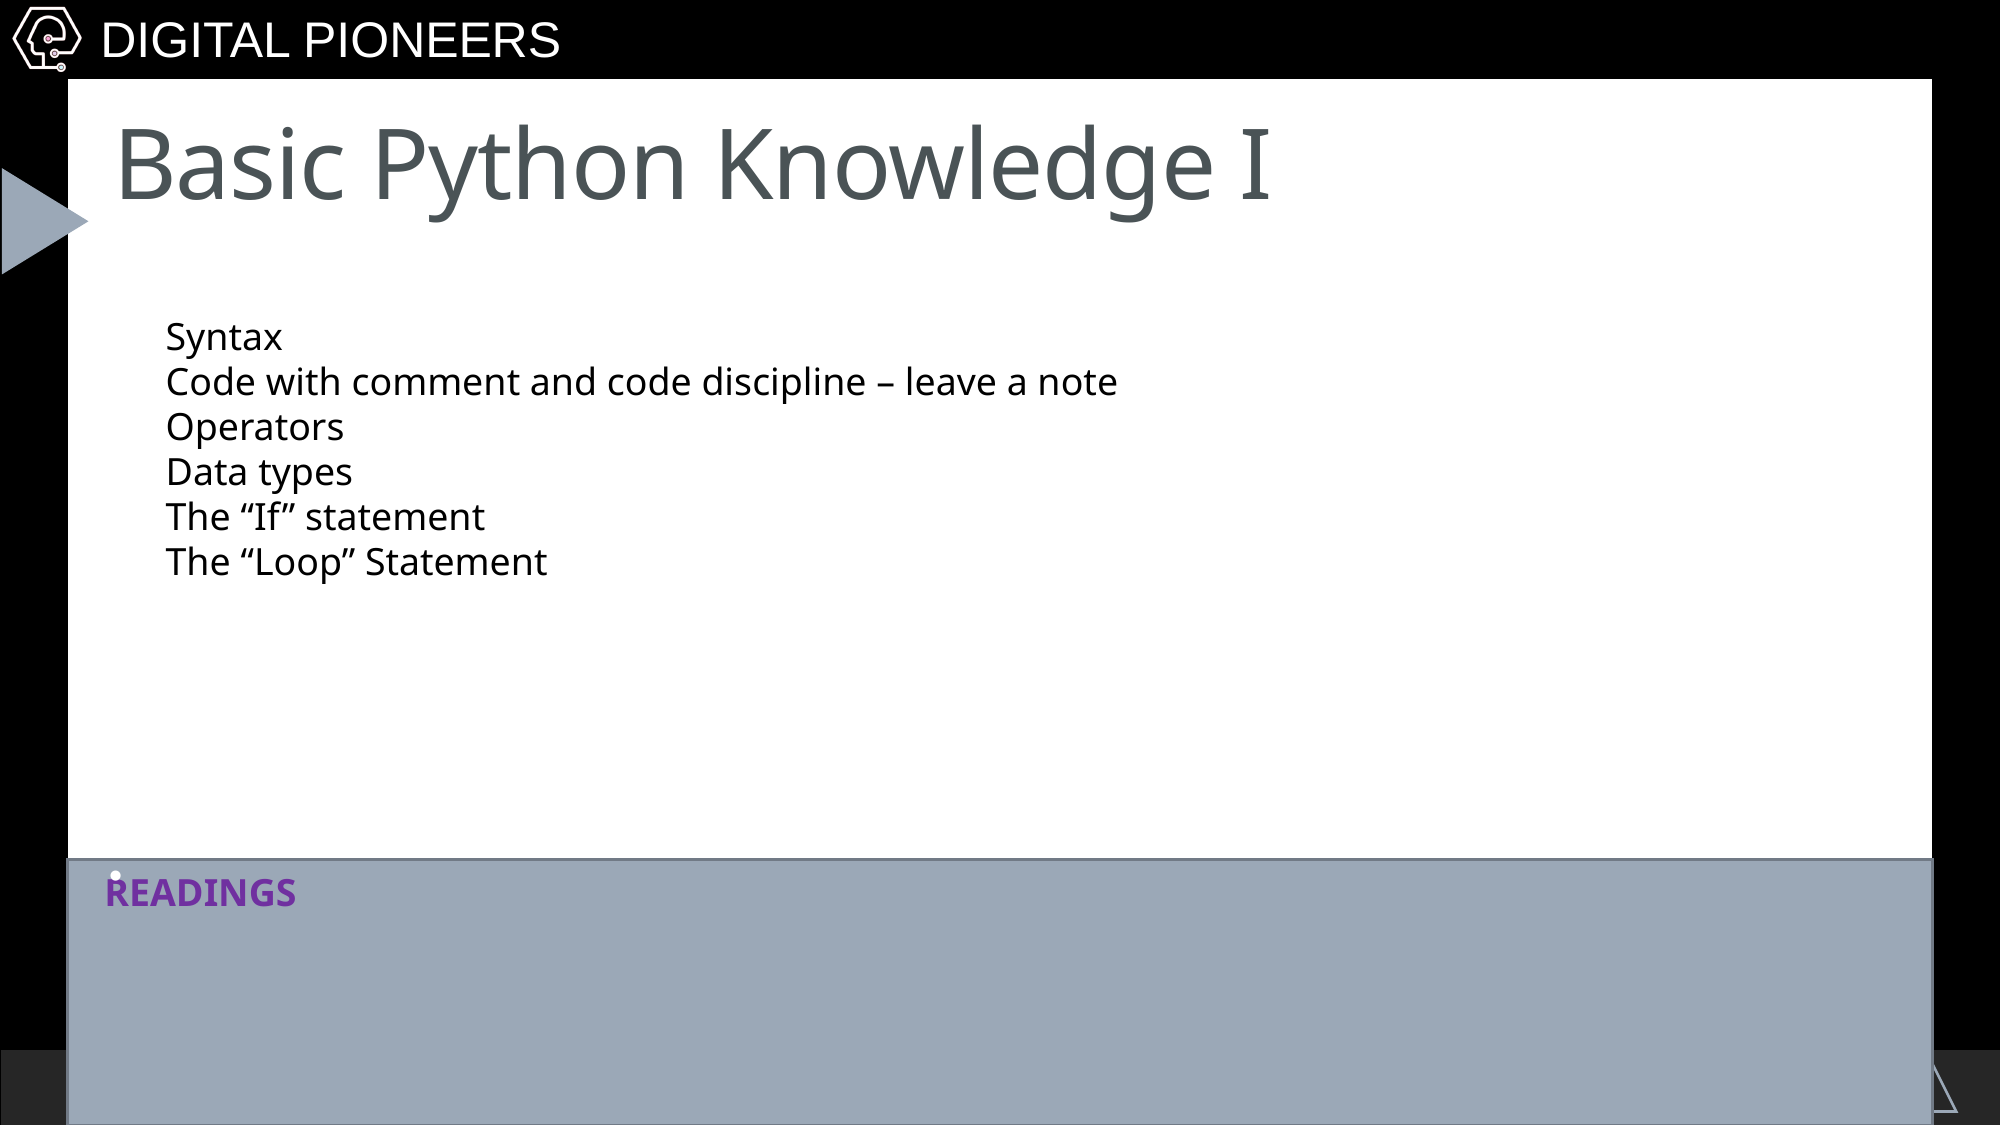

DIGITAL PIONEERS
# Basic Python Knowledge I
Syntax
Code with comment and code discipline – leave a note
Operators
Data types
The “If” statement
The “Loop” Statement
READINGS